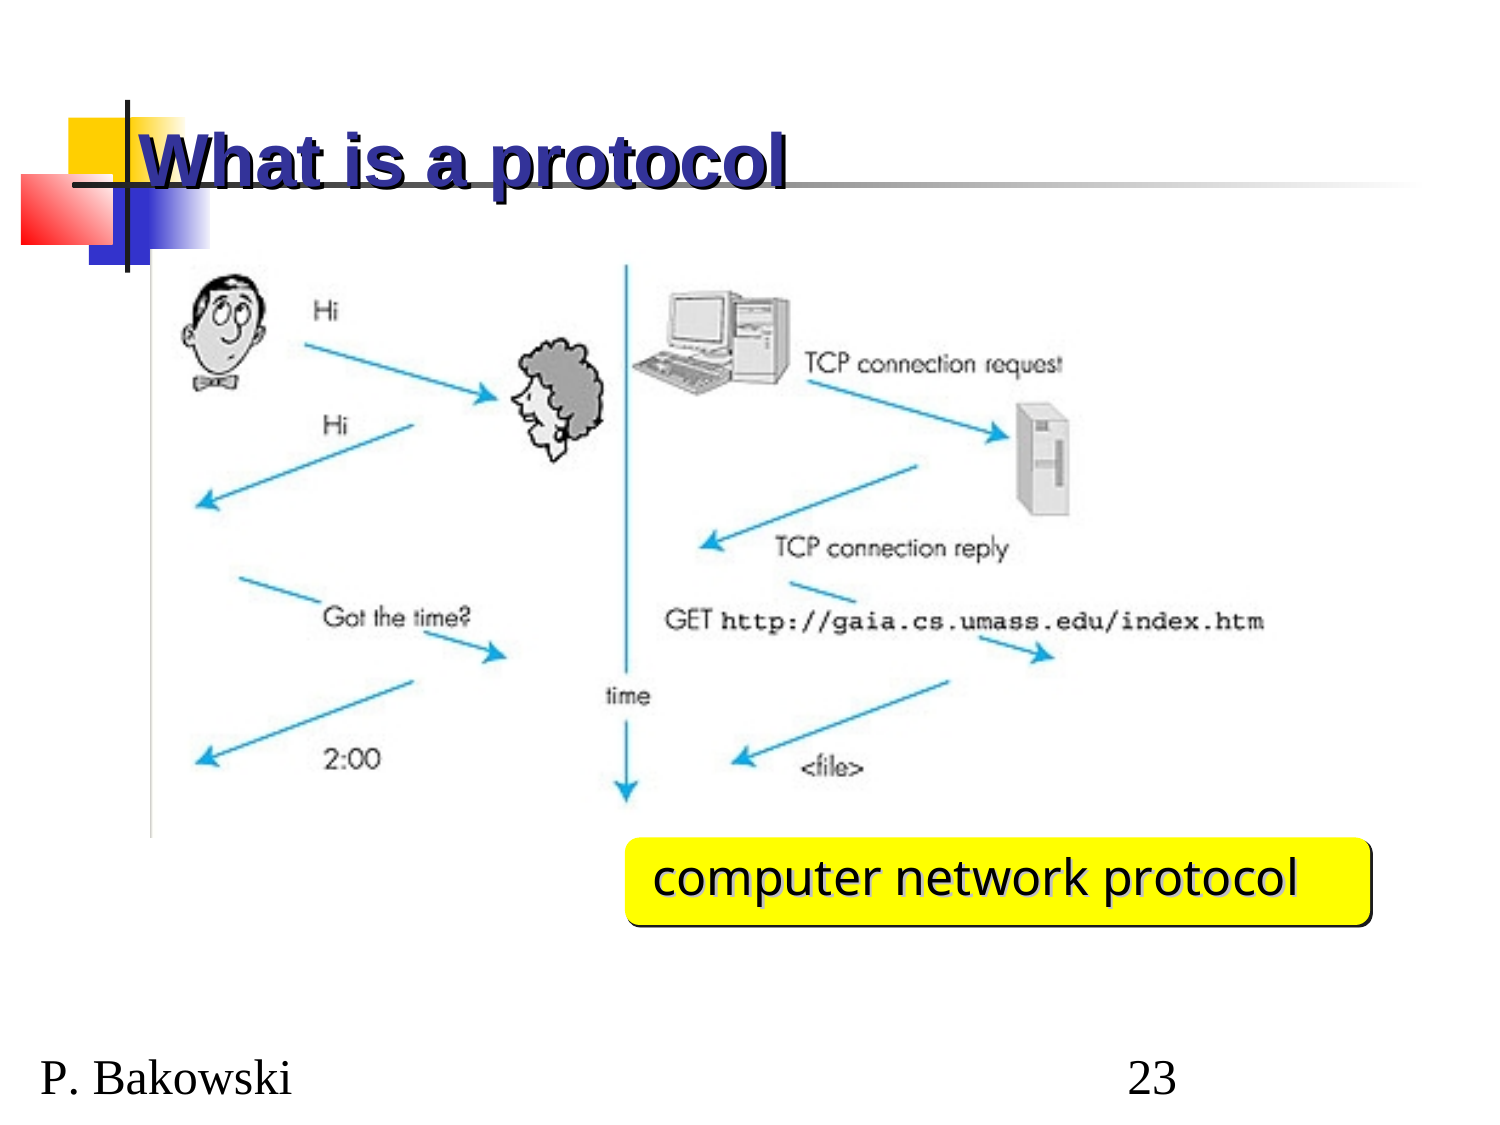

# What is a protocol
computer network protocol
P.Bakowski
23